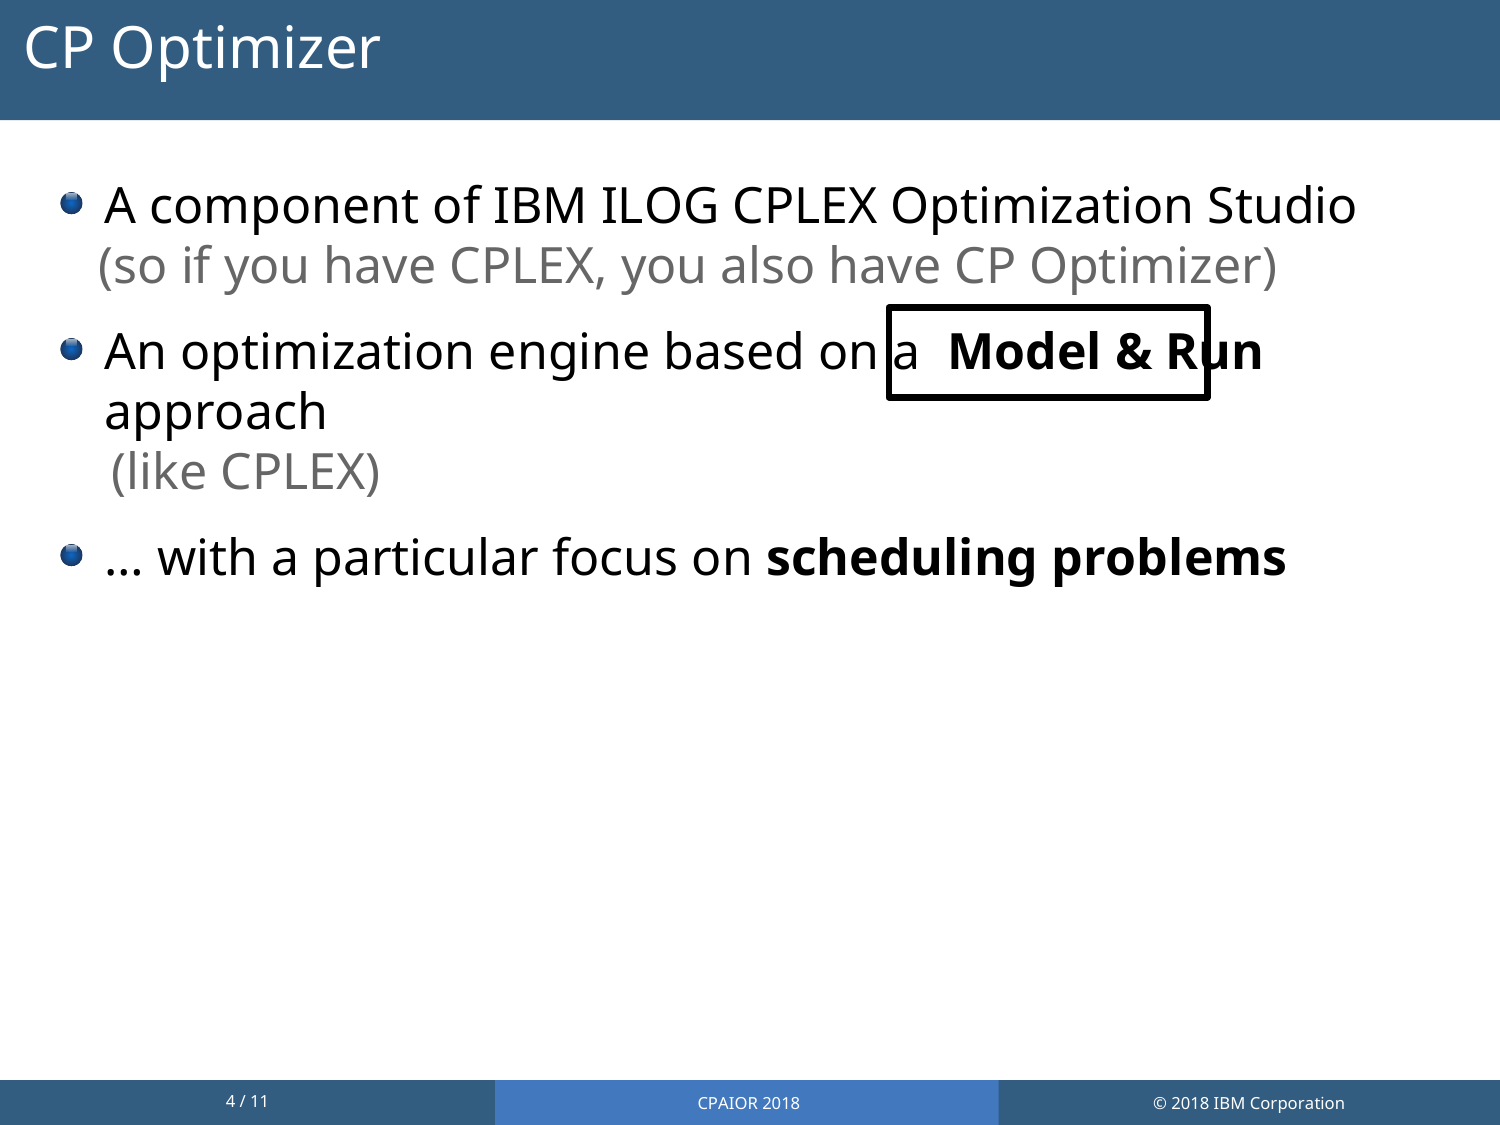

# CP Optimizer
A component of IBM ILOG CPLEX Optimization Studio
 (so if you have CPLEX, you also have CP Optimizer)
An optimization engine based on a Model & Run approach
 (like CPLEX)
… with a particular focus on scheduling problems